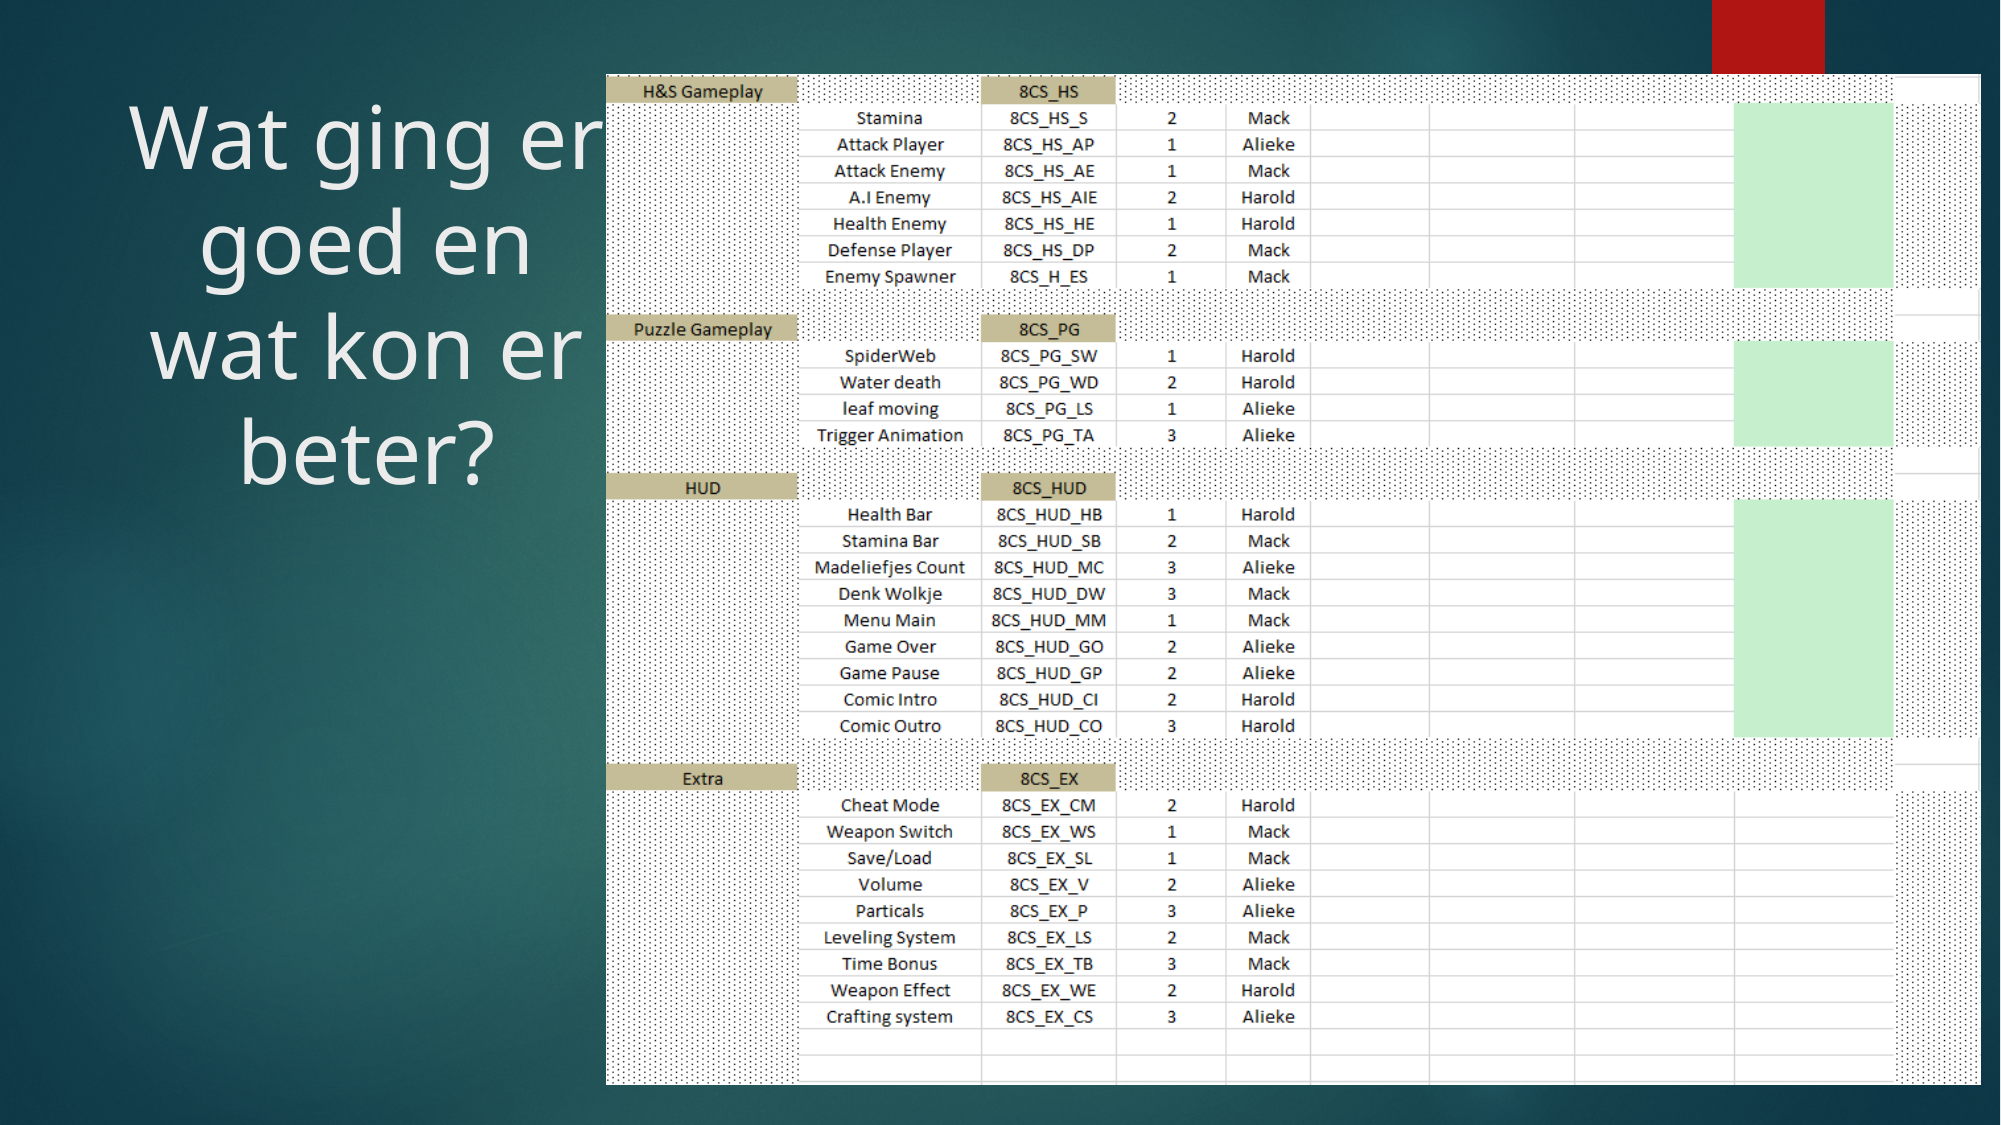

# Wat ging er goed en wat kon er beter?